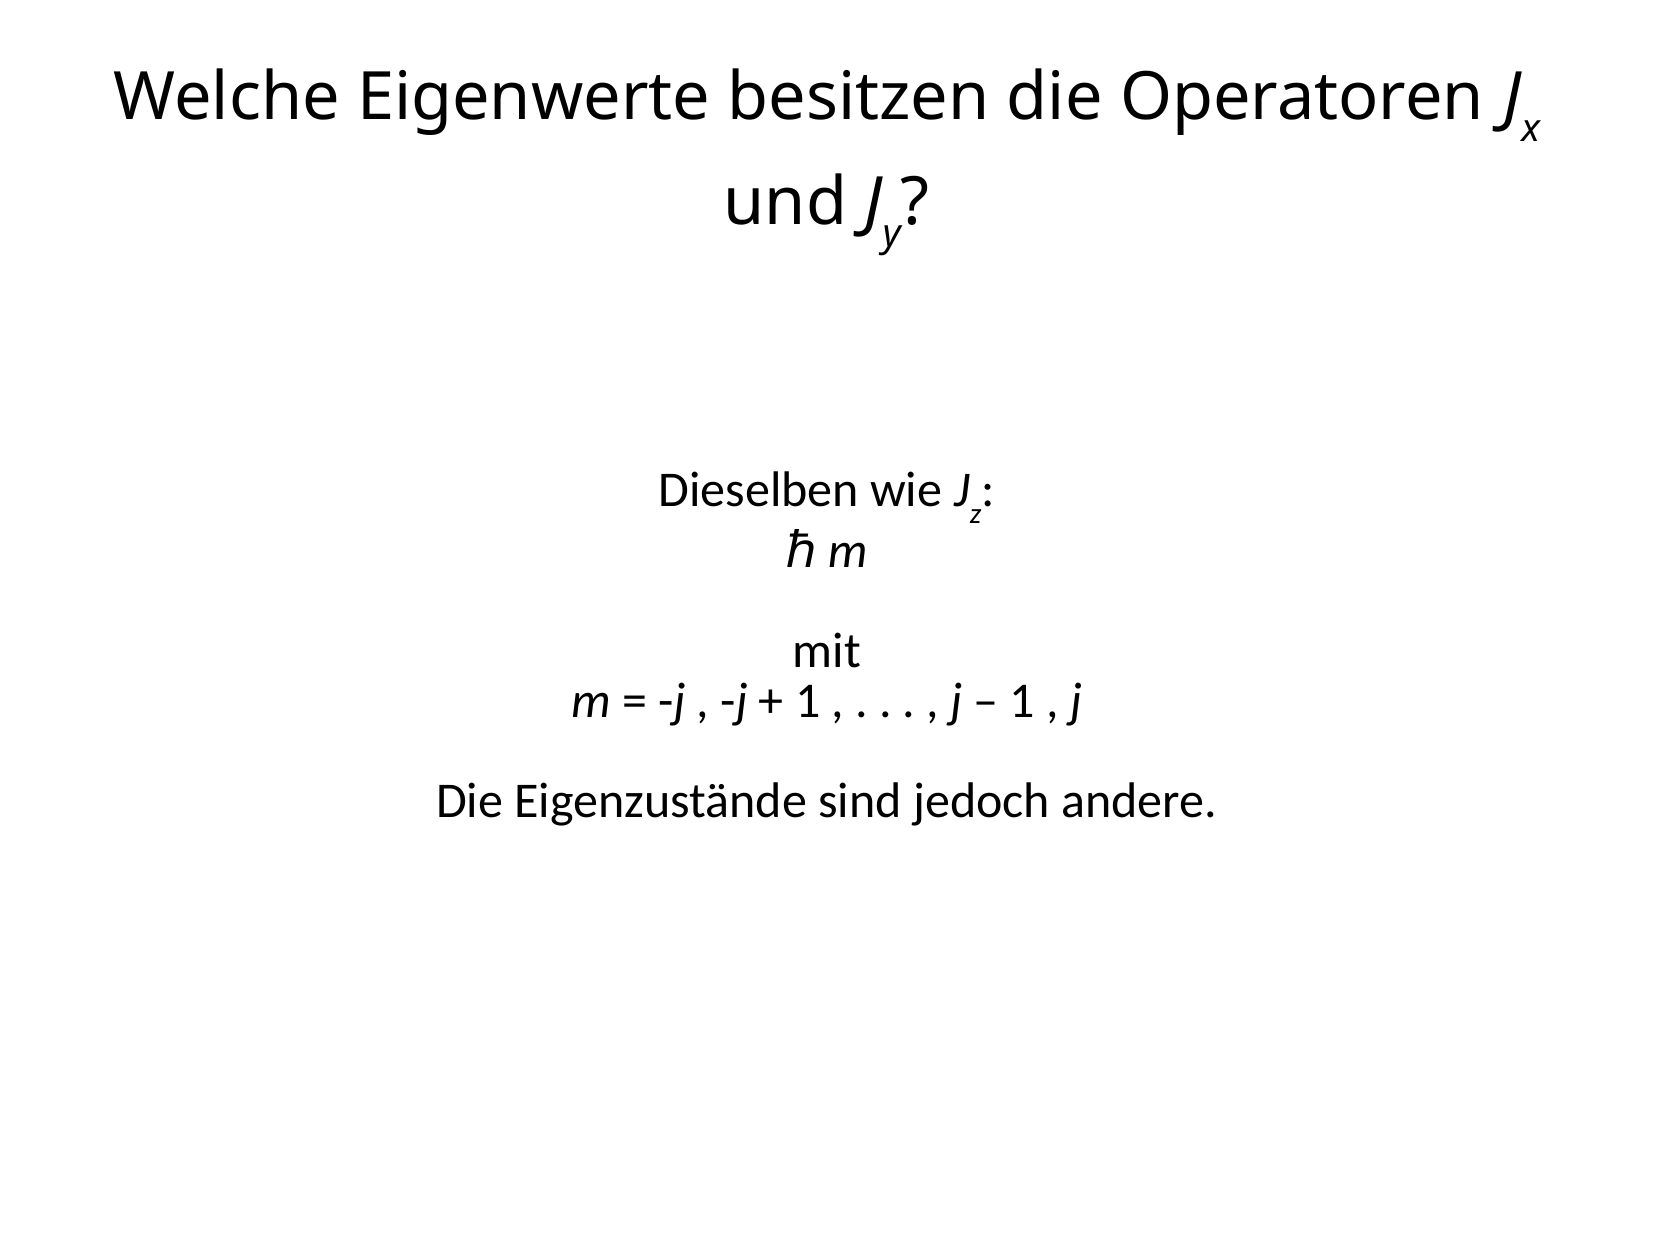

# Welche Eigenwerte besitzen die Operatoren Jx und Jy?
Dieselben wie Jz:
ℏ m
mit
m = -j , -j + 1 , . . . , j – 1 , j
Die Eigenzustände sind jedoch andere.